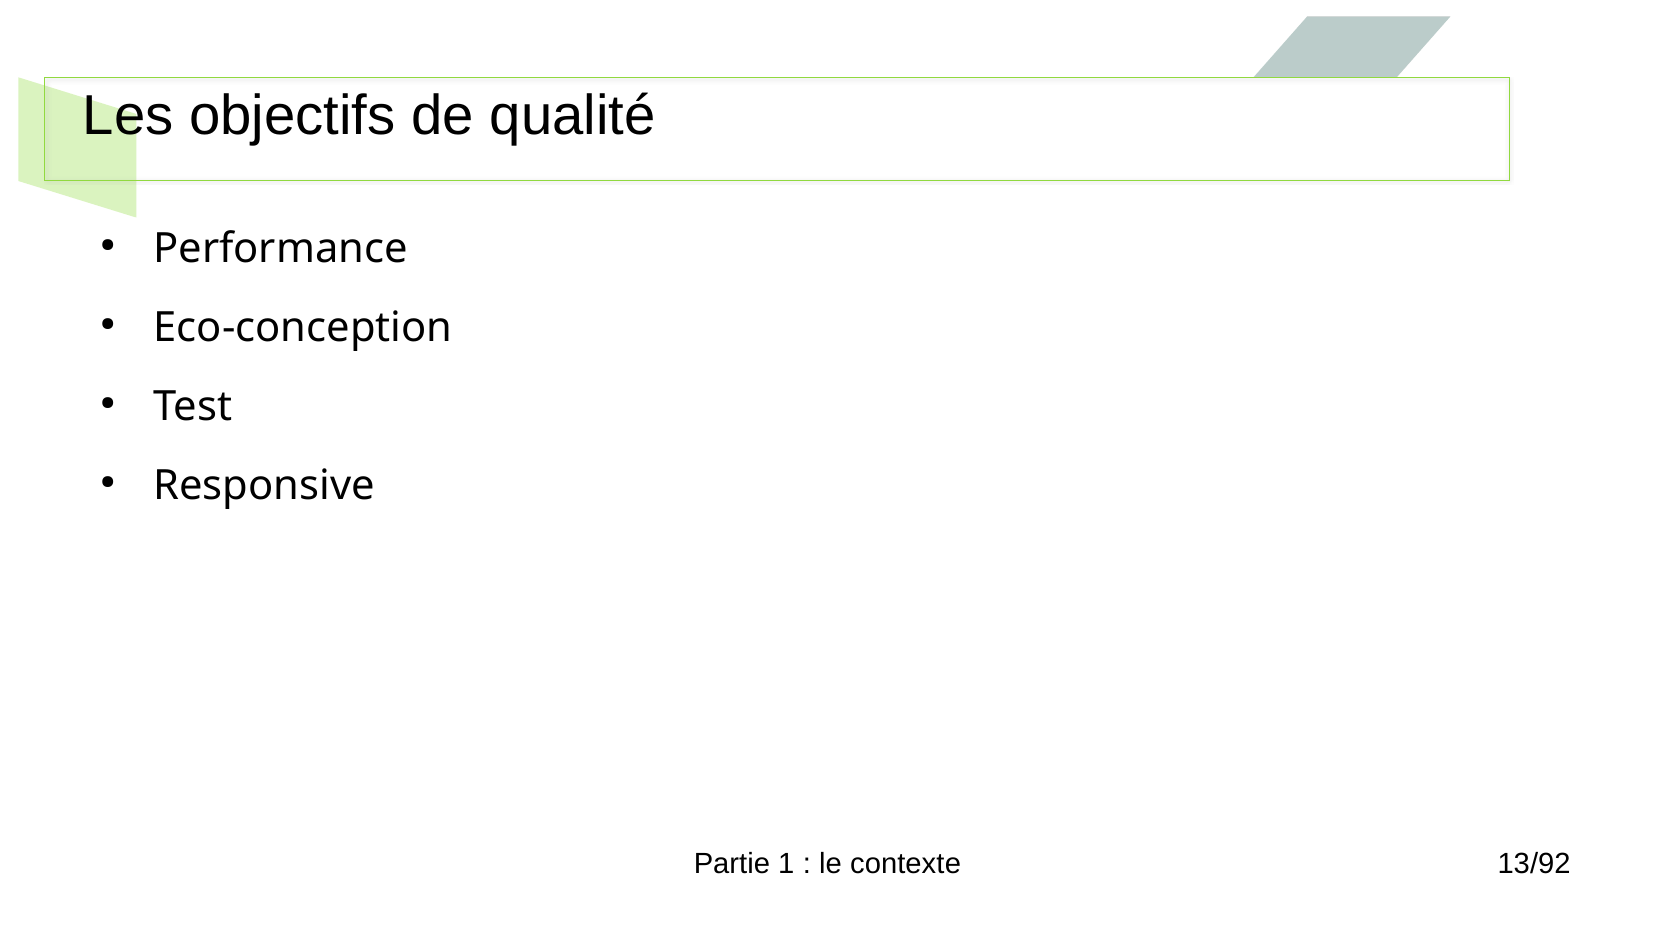

# Les objectifs de qualité
Performance
Eco-conception
Test
Responsive
Partie 1 : le contexte
13